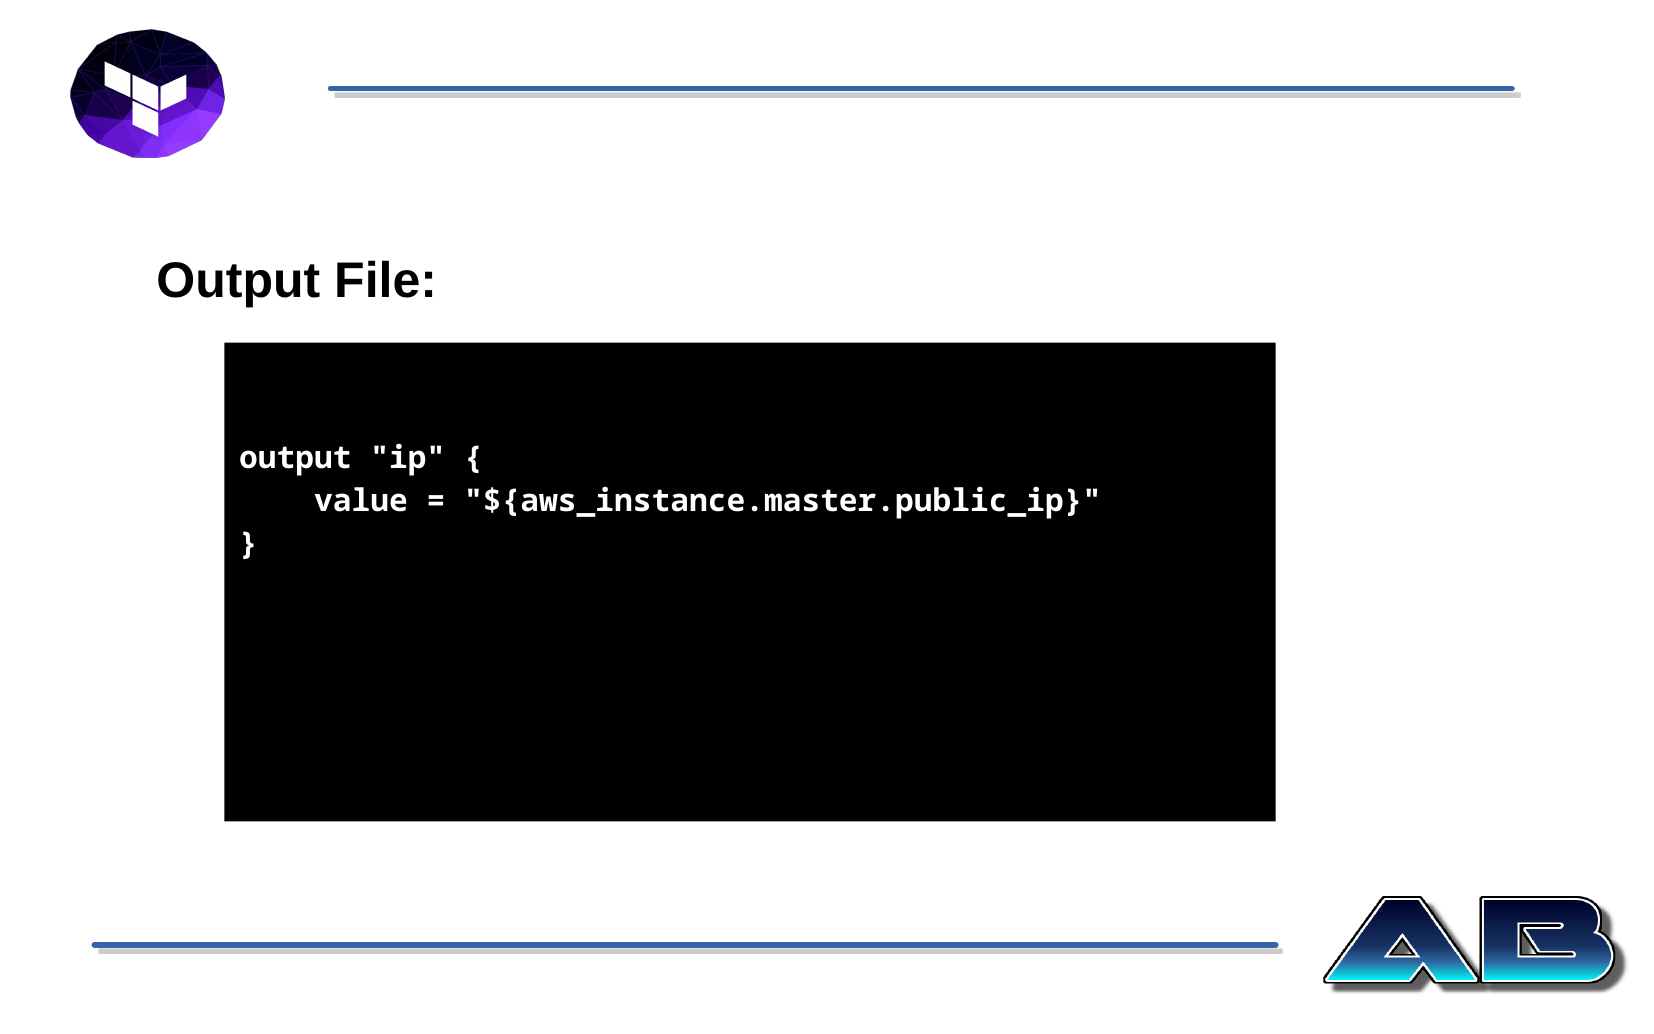

Output File:
output "ip" {
 value = "${aws_instance.master.public_ip}"
}